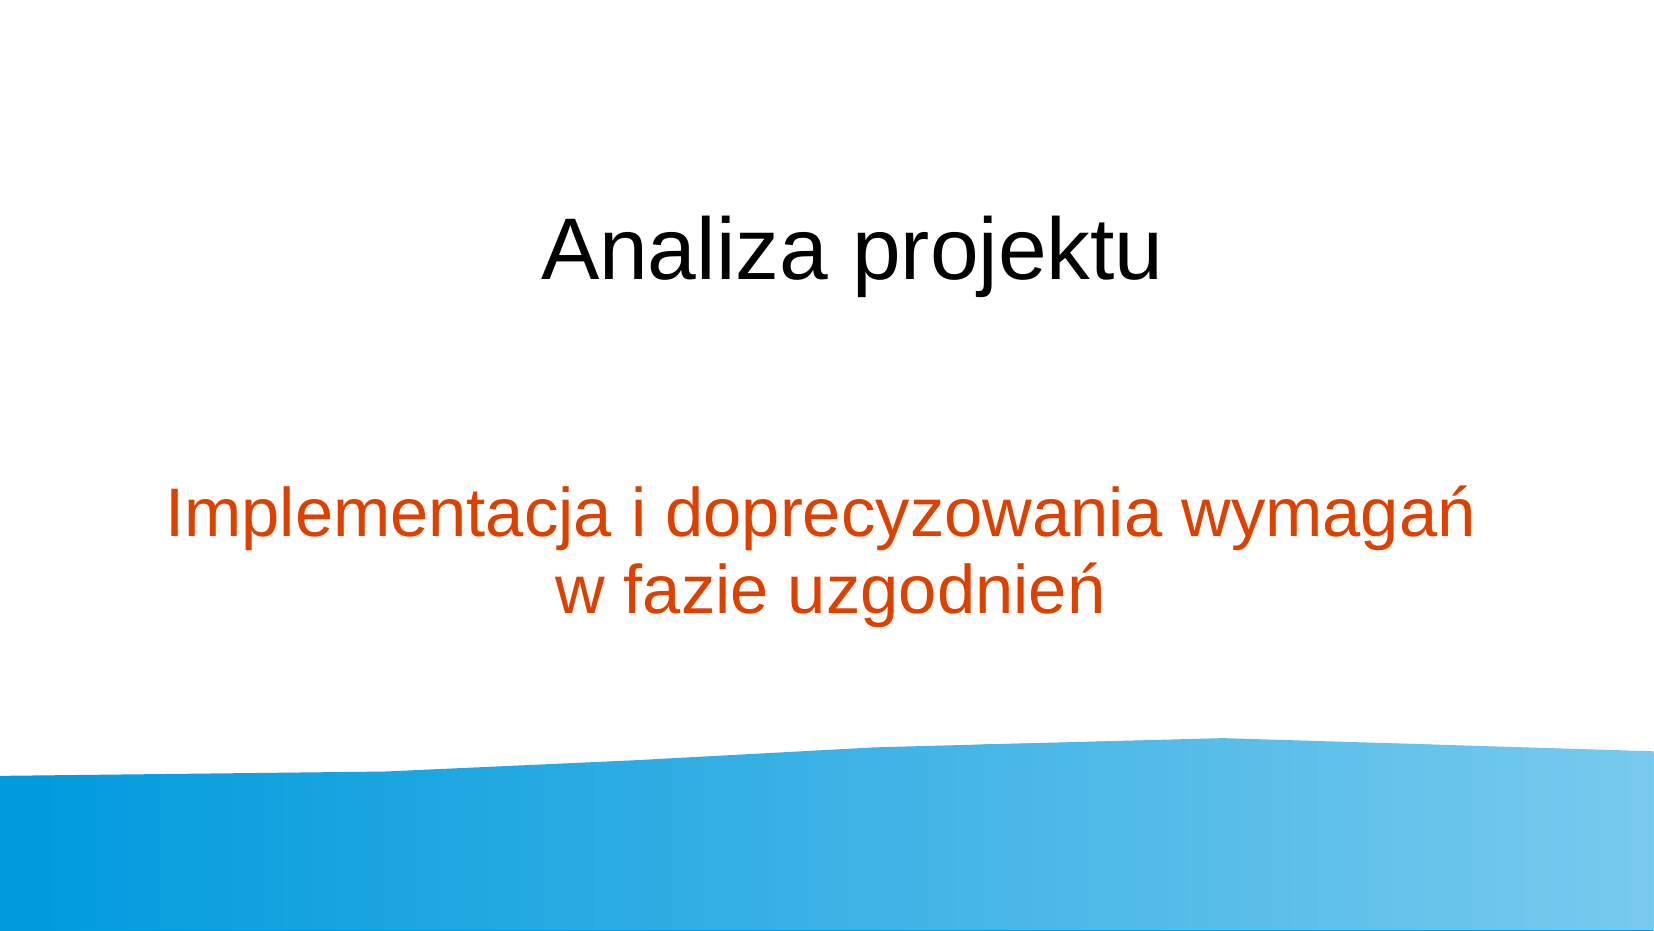

Analiza projektu
# Implementacja i doprecyzowania wymagań w fazie uzgodnień